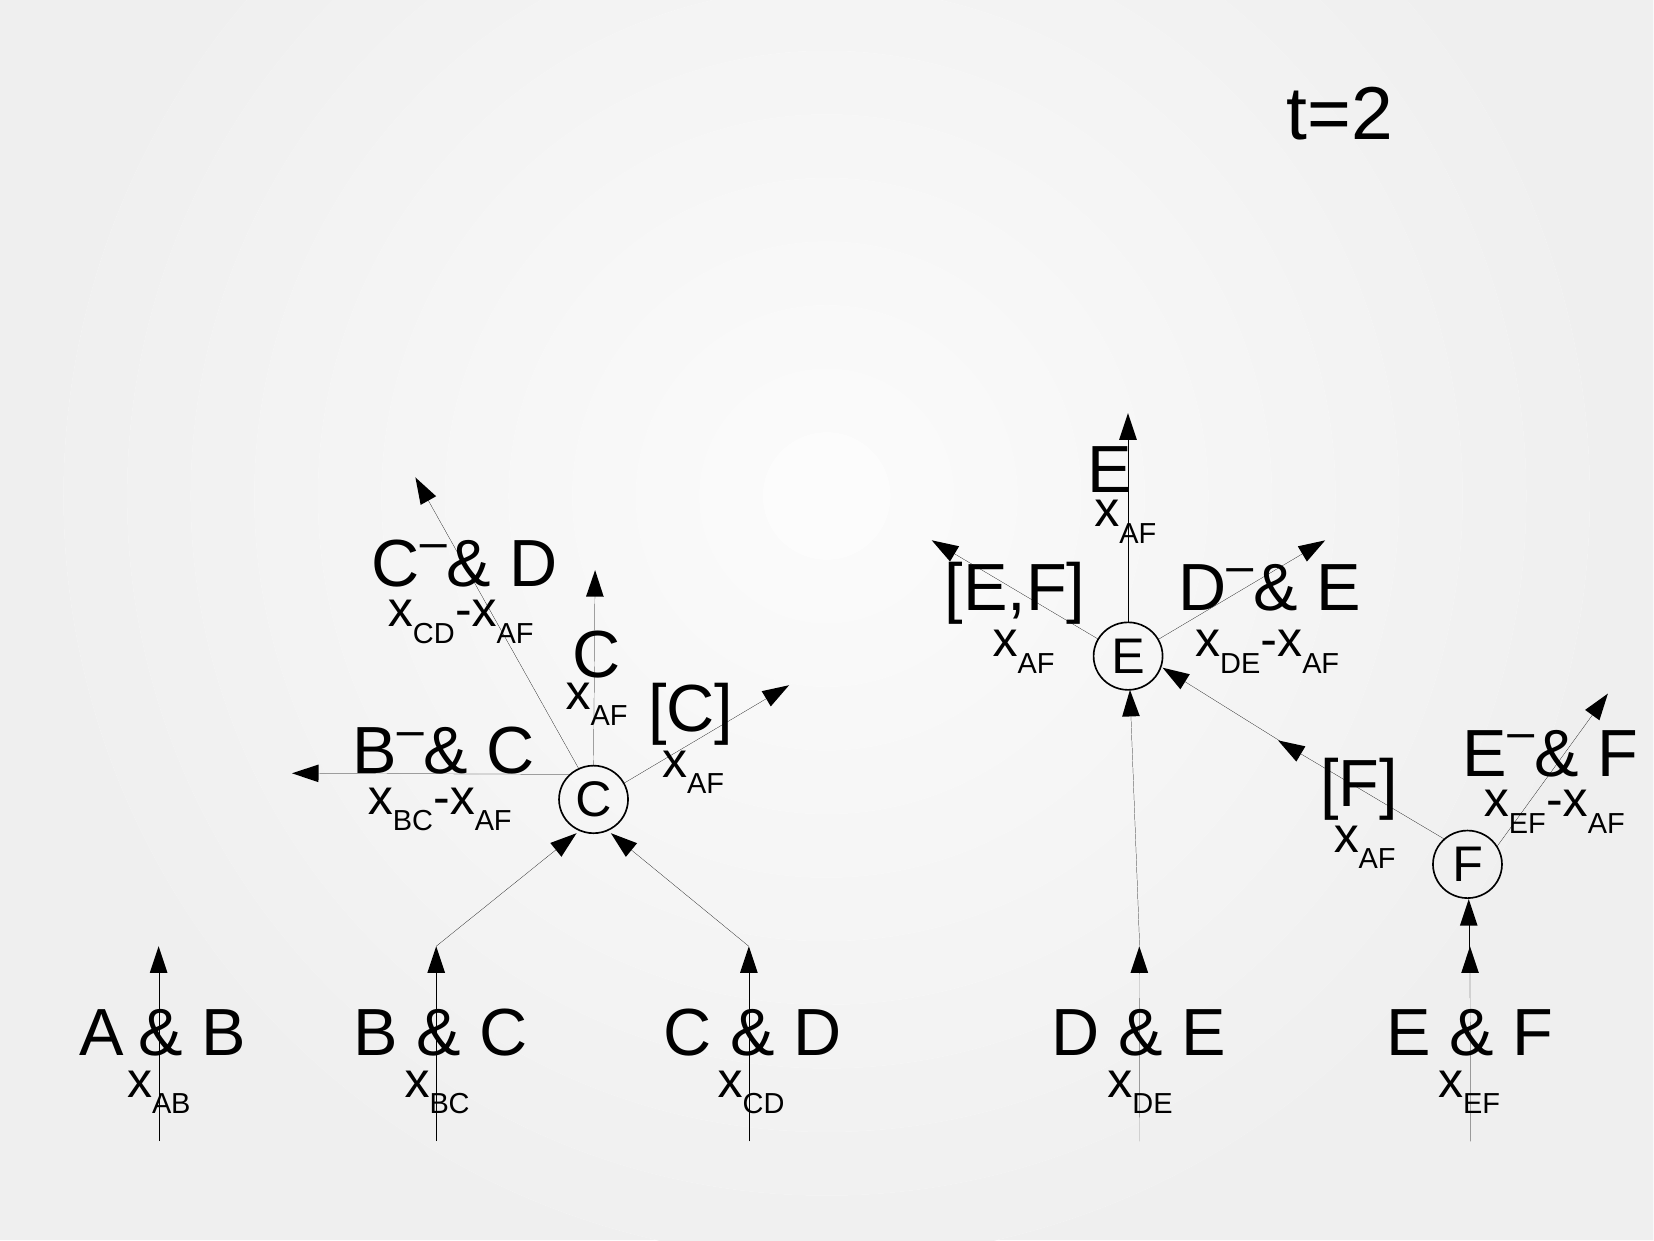

t=2
E
xAF
C–& D
D–& E
[E,F]
xCD-xAF
xDE-xAF
xAF
C
E
xAF
[C]
B–& C
E–& F
xAF
[F]
xBC-xAF
xEF-xAF
C
xAF
F
A & B
B & C
C & D
D & E
E & F
xDE
xCD
xEF
xAB
xBC